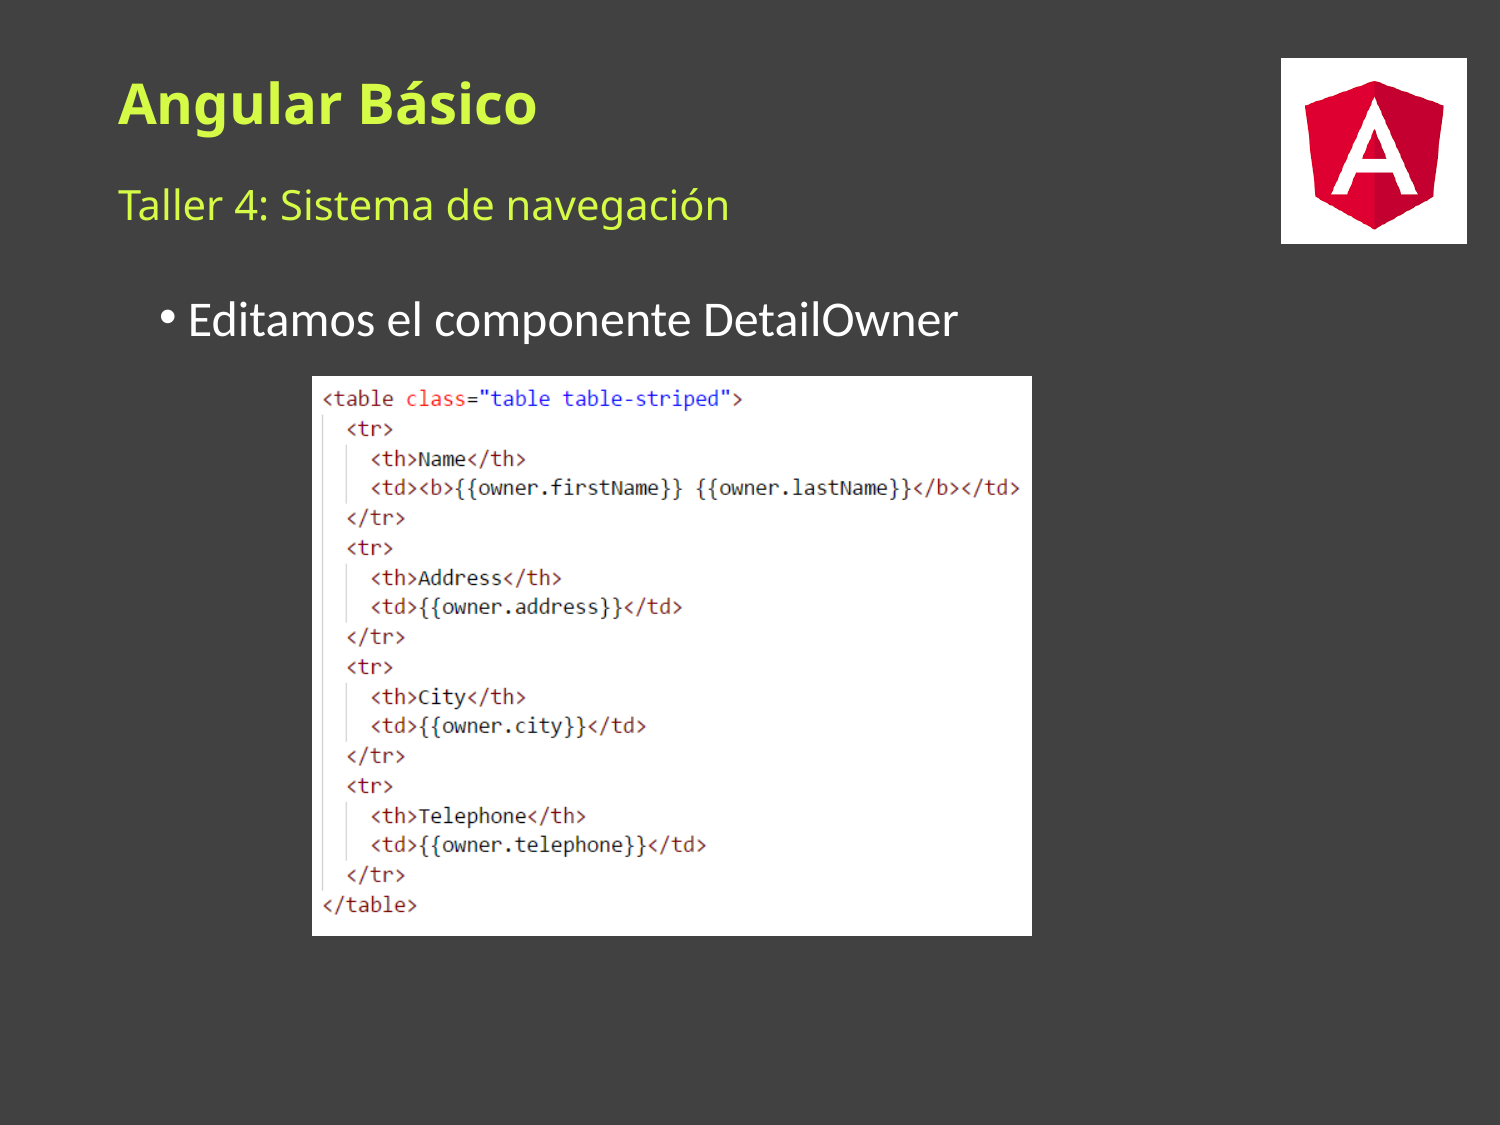

# Angular Básico
Taller 4: Sistema de navegación
Editamos el componente DetailOwner